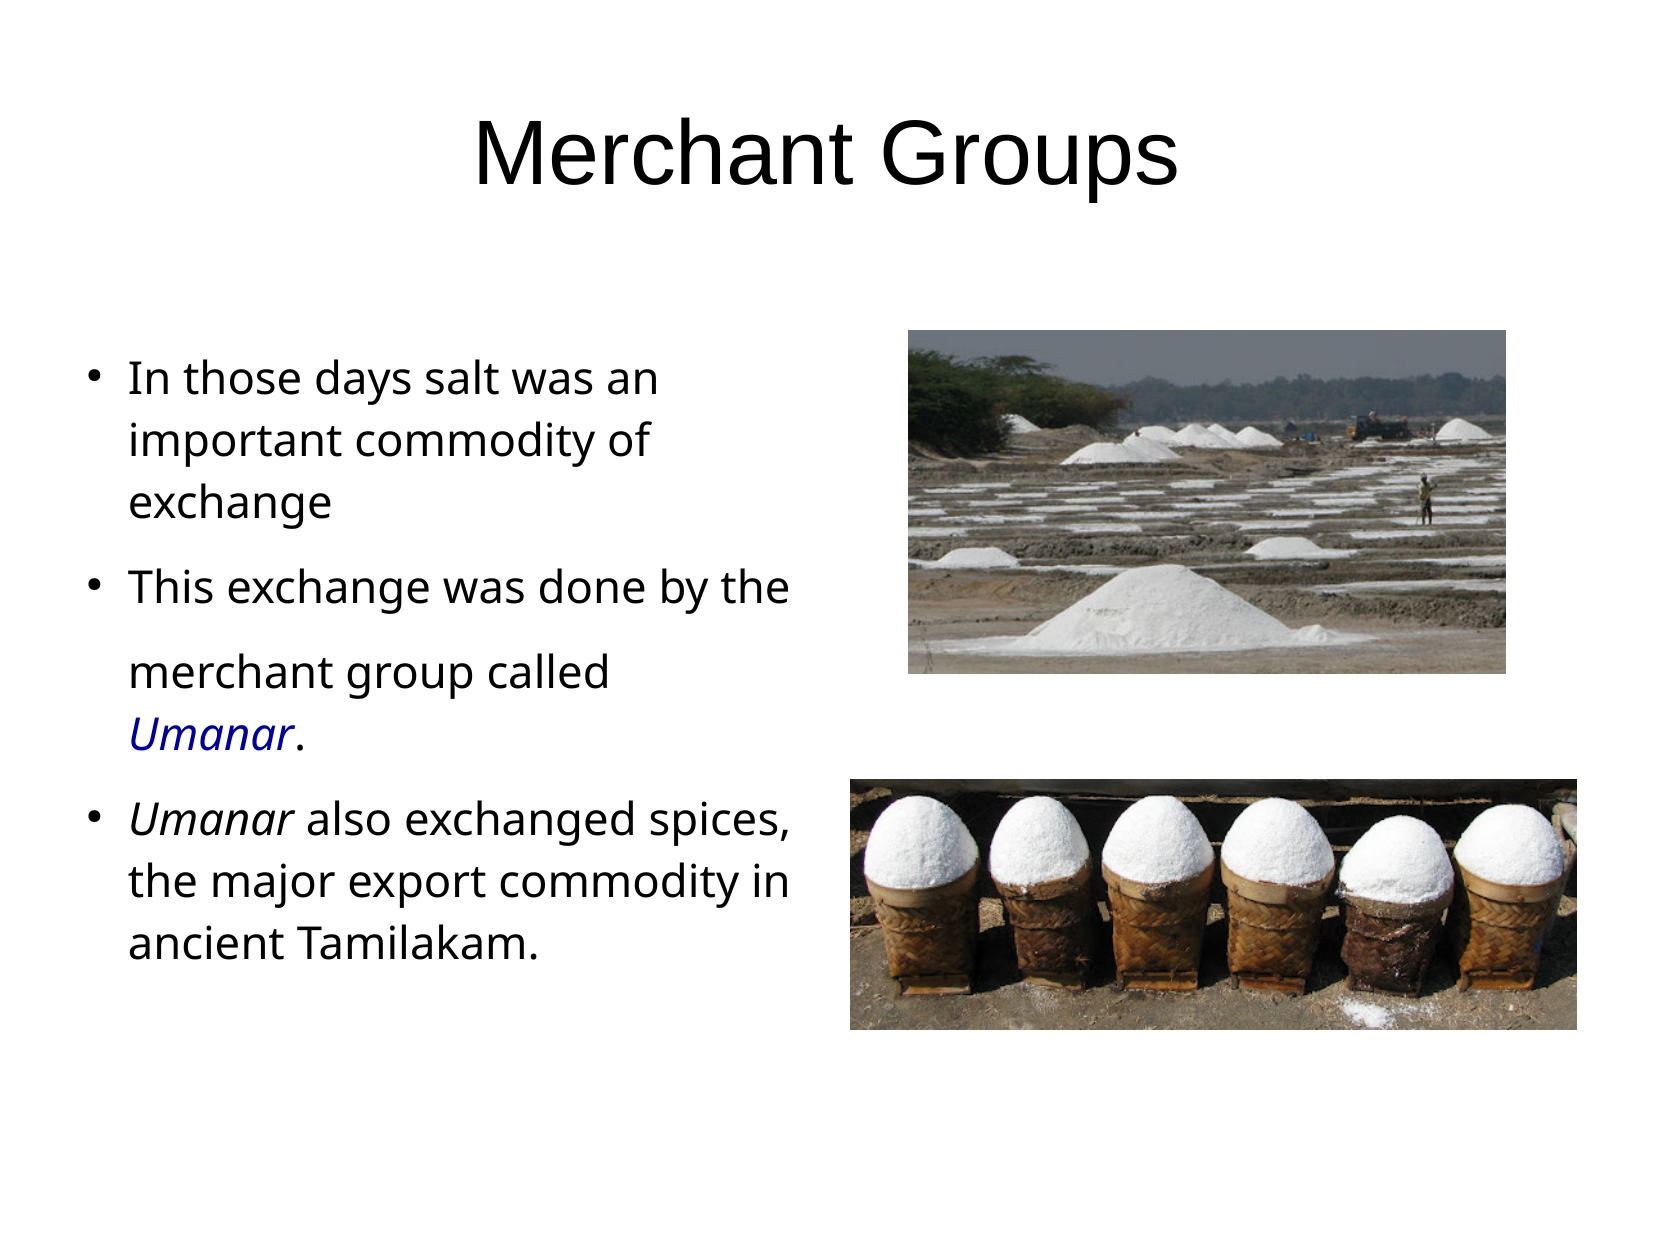

# Merchant Groups
In those days salt was an important commodity of exchange
This exchange was done by the
merchant group called Umanar.
Umanar also exchanged spices, the major export commodity in ancient Tamilakam.